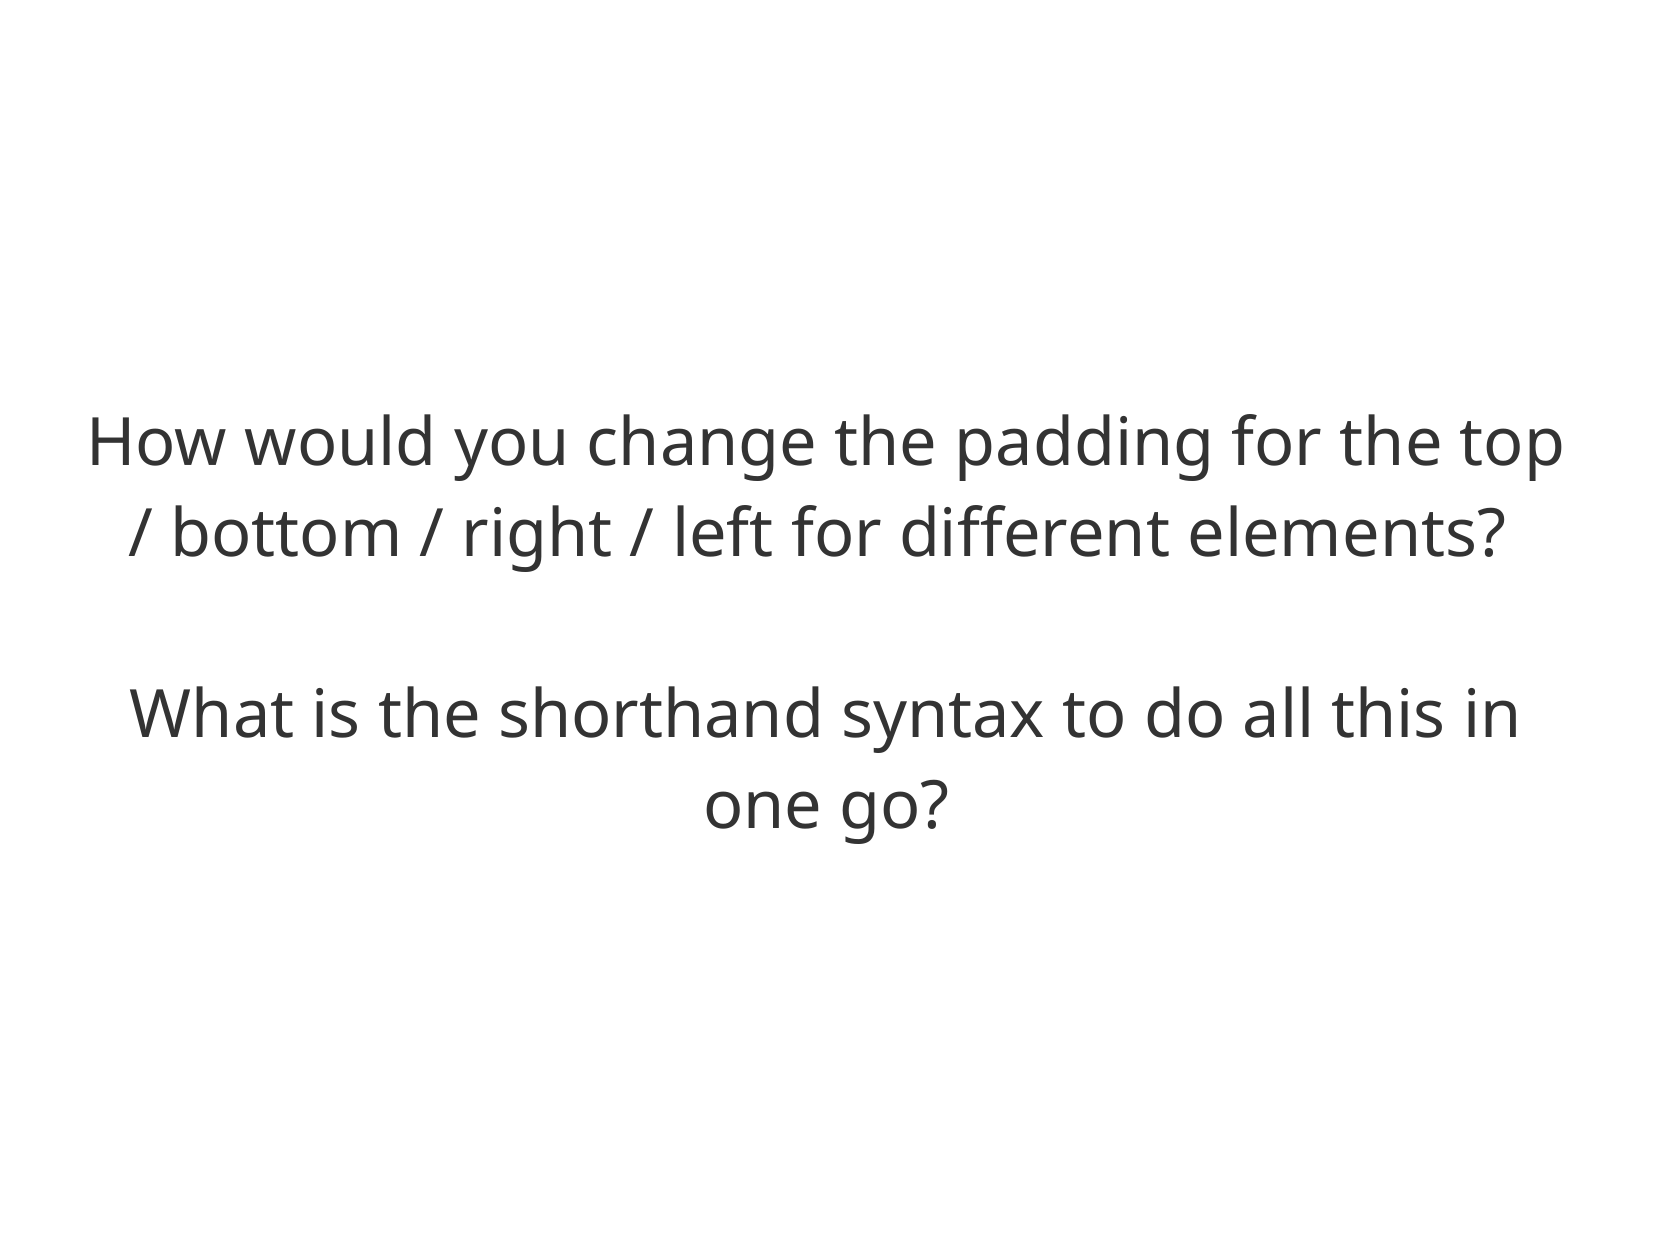

# How would you change the padding for the top / bottom / right / left for different elements?
What is the shorthand syntax to do all this in one go?